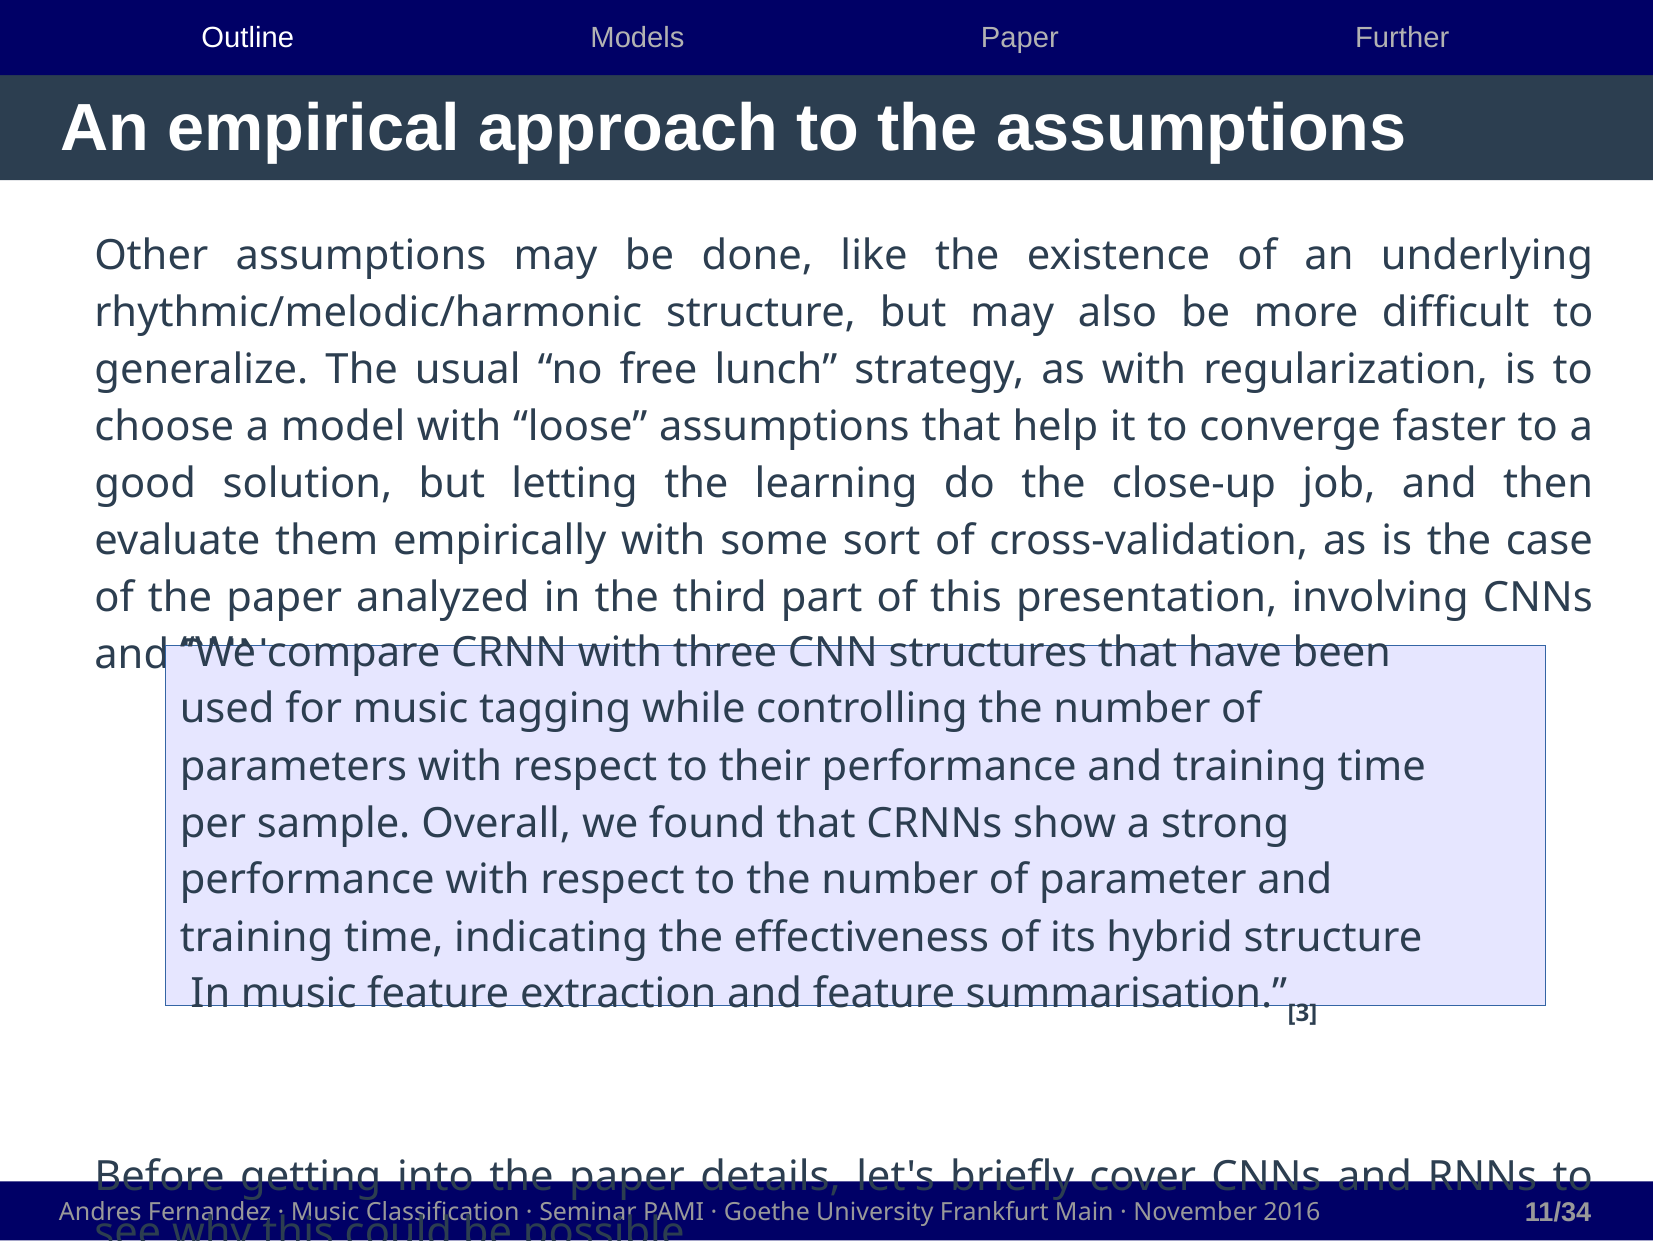

Outline Models Paper Further
# An empirical approach to the assumptions
Other assumptions may be done, like the existence of an underlying rhythmic/melodic/harmonic structure, but may also be more difficult to generalize. The usual “no free lunch” strategy, as with regularization, is to choose a model with “loose” assumptions that help it to converge faster to a good solution, but letting the learning do the close-up job, and then evaluate them empirically with some sort of cross-validation, as is the case of the paper analyzed in the third part of this presentation, involving CNNs and RNNs:
Before getting into the paper details, let's briefly cover CNNs and RNNs to see why this could be possible.
“We compare CRNN with three CNN structures that have been
used for music tagging while controlling the number of
parameters with respect to their performance and training time
per sample. Overall, we found that CRNNs show a strong
performance with respect to the number of parameter and
training time, indicating the effectiveness of its hybrid structure
 In music feature extraction and feature summarisation.”[3]